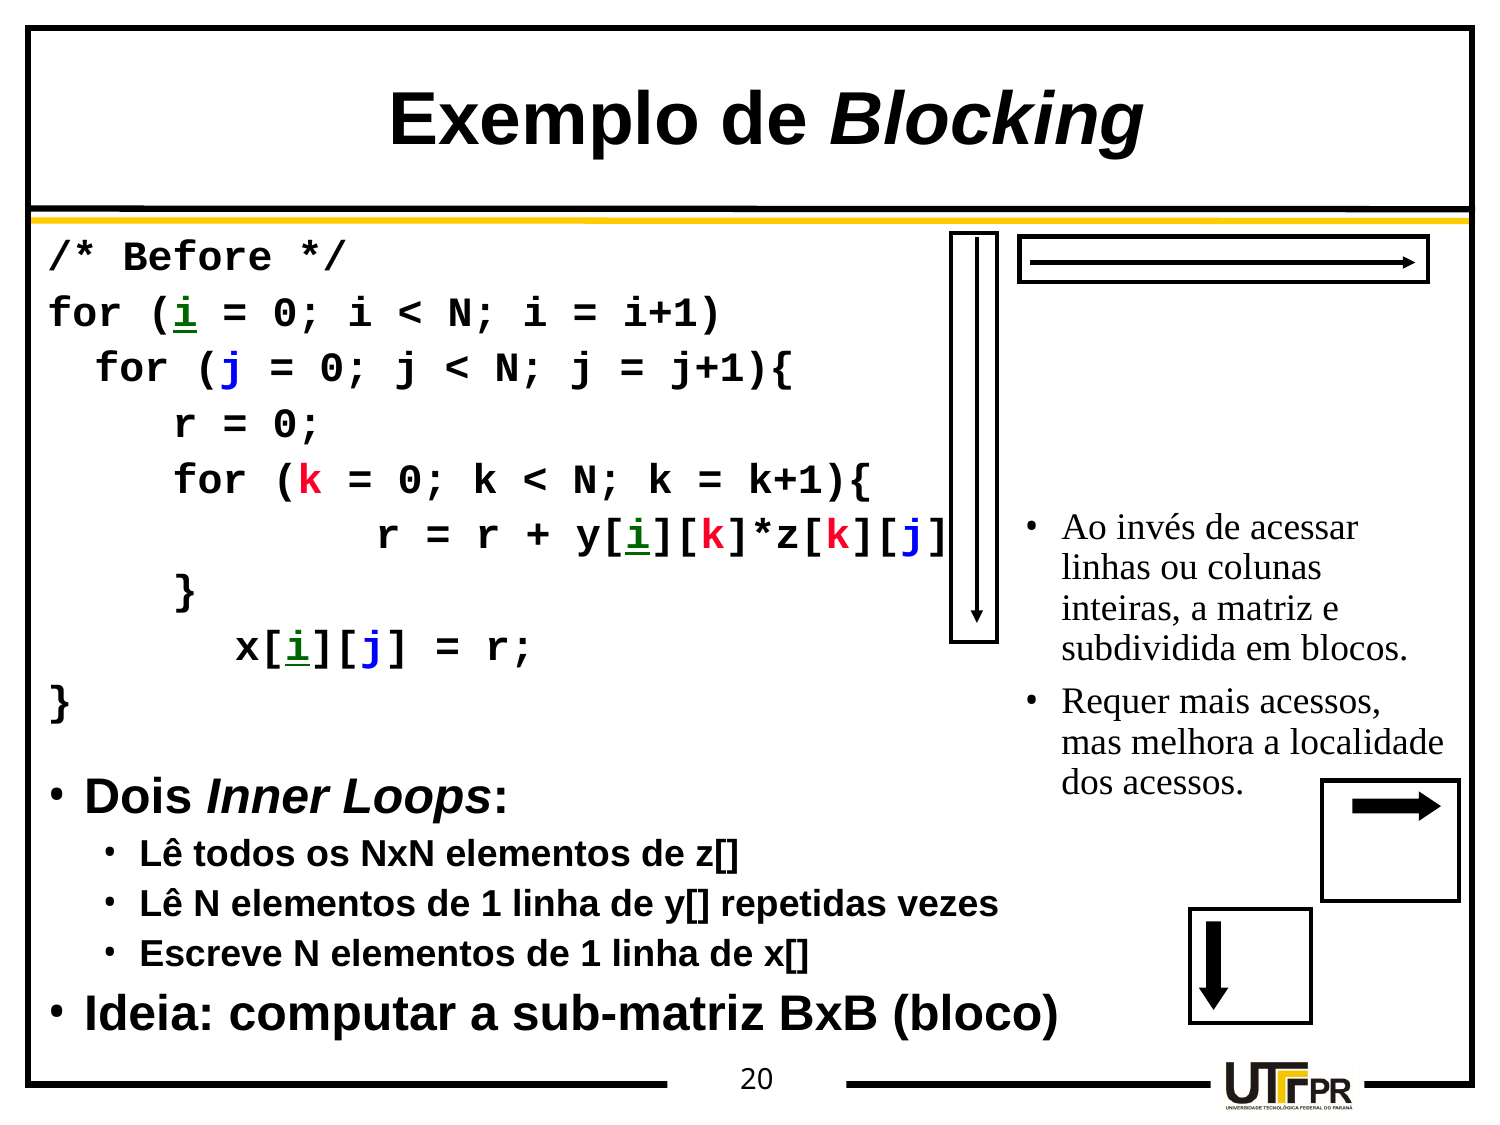

# Exemplo de Blocking
/* Before */
for (i = 0; i < N; i = i+1)
	for (j = 0; j < N; j = j+1){
 r = 0;
 for (k = 0; k < N; k = k+1){
			 r = r + y[i][k]*z[k][j];
 }
		 x[i][j] = r;
}
Dois Inner Loops:
Lê todos os NxN elementos de z[]
Lê N elementos de 1 linha de y[] repetidas vezes
Escreve N elementos de 1 linha de x[]
Ideia: computar a sub-matriz BxB (bloco)
Ao invés de acessar linhas ou colunas inteiras, a matriz e subdividida em blocos.
Requer mais acessos, mas melhora a localidade dos acessos.